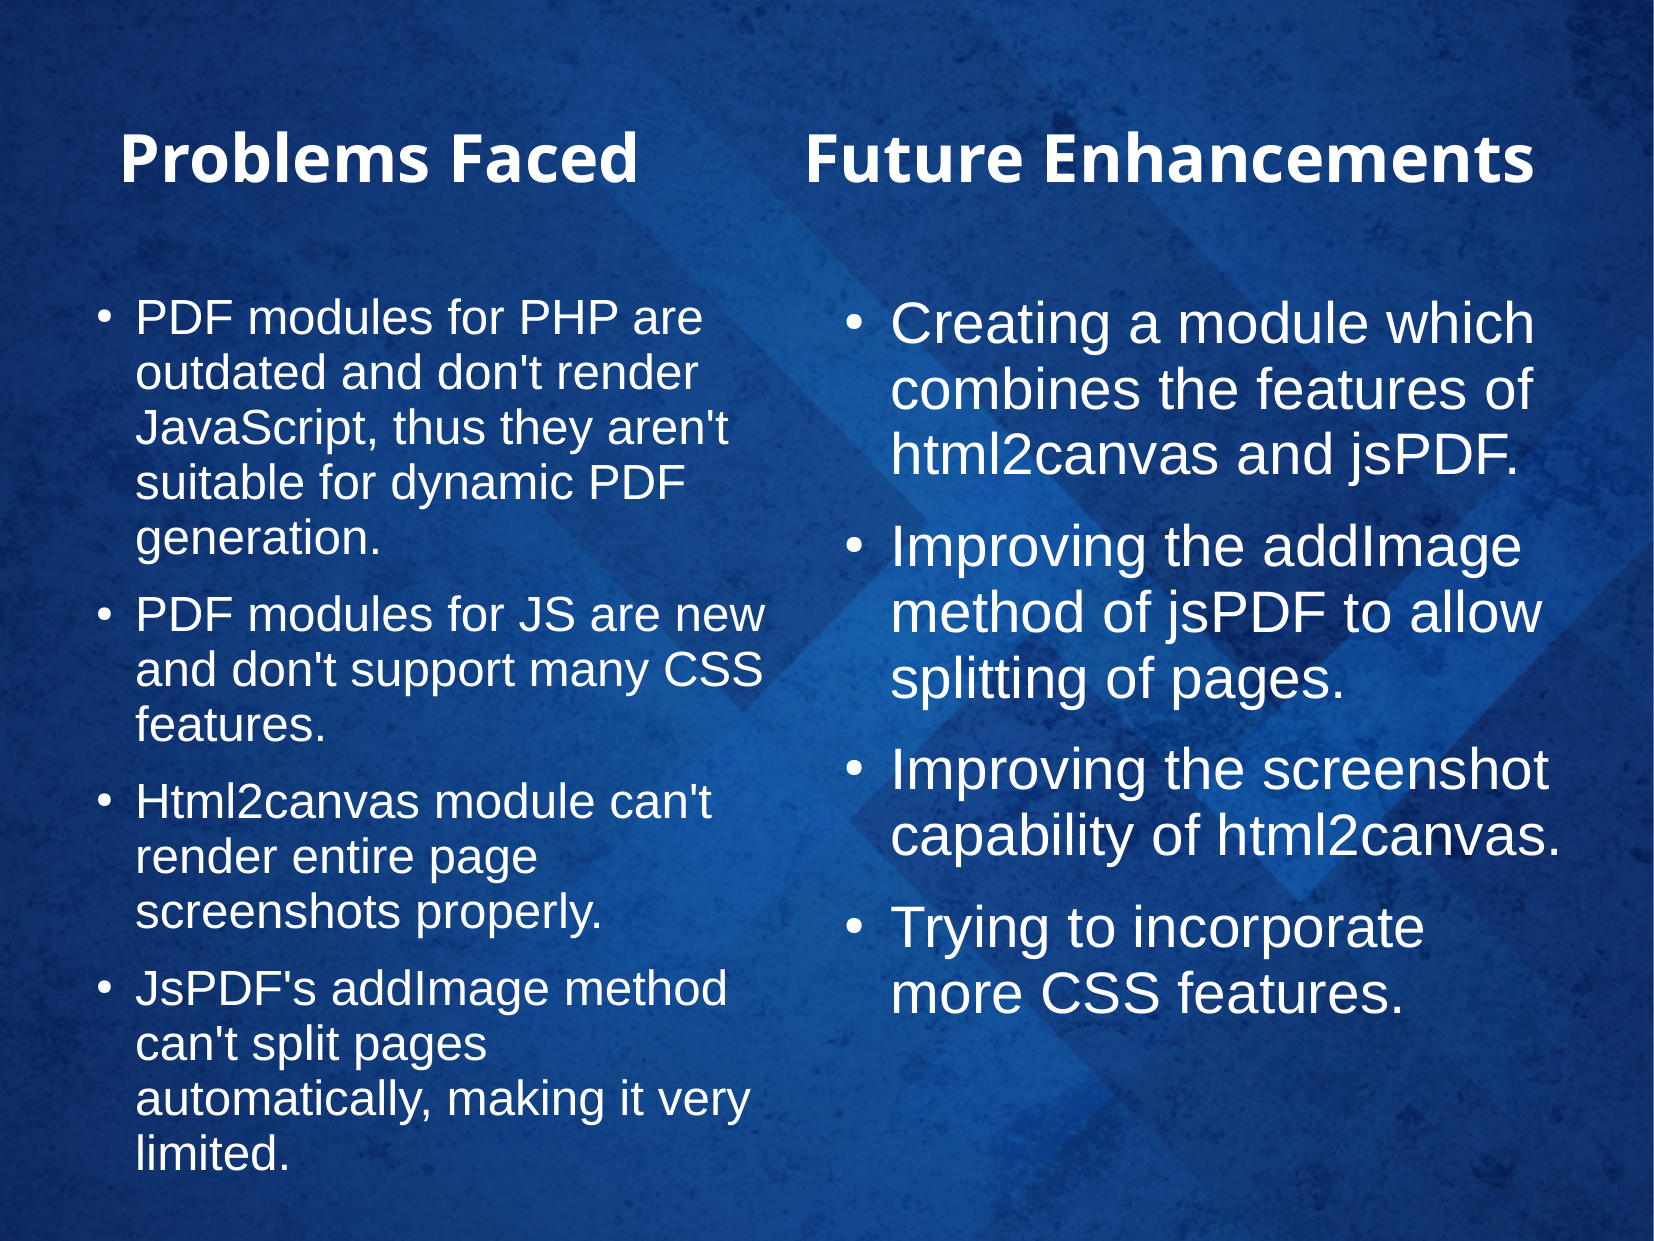

Problems Faced
# Future Enhancements
PDF modules for PHP are outdated and don't render JavaScript, thus they aren't suitable for dynamic PDF generation.
PDF modules for JS are new and don't support many CSS features.
Html2canvas module can't render entire page screenshots properly.
JsPDF's addImage method can't split pages automatically, making it very limited.
Creating a module which combines the features of html2canvas and jsPDF.
Improving the addImage method of jsPDF to allow splitting of pages.
Improving the screenshot capability of html2canvas.
Trying to incorporate more CSS features.